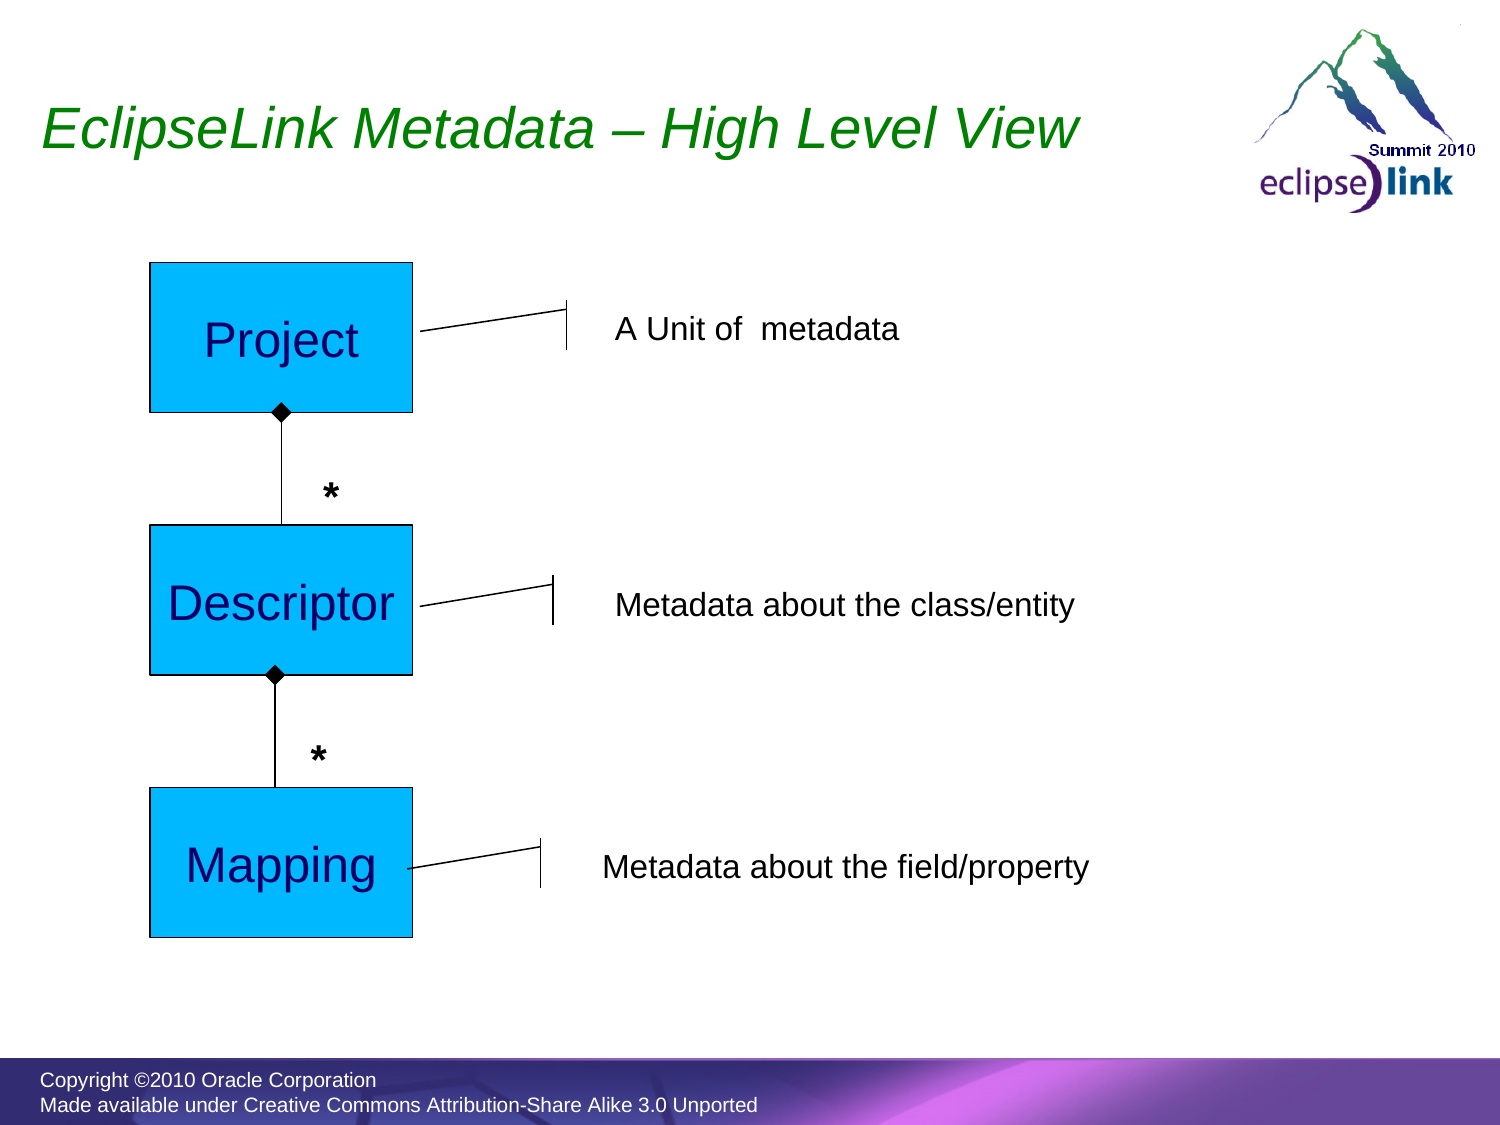

# EclipseLink Metadata – High Level View
Project
A Unit of metadata
*
Descriptor
Metadata about the class/entity
*
Mapping
Metadata about the field/property